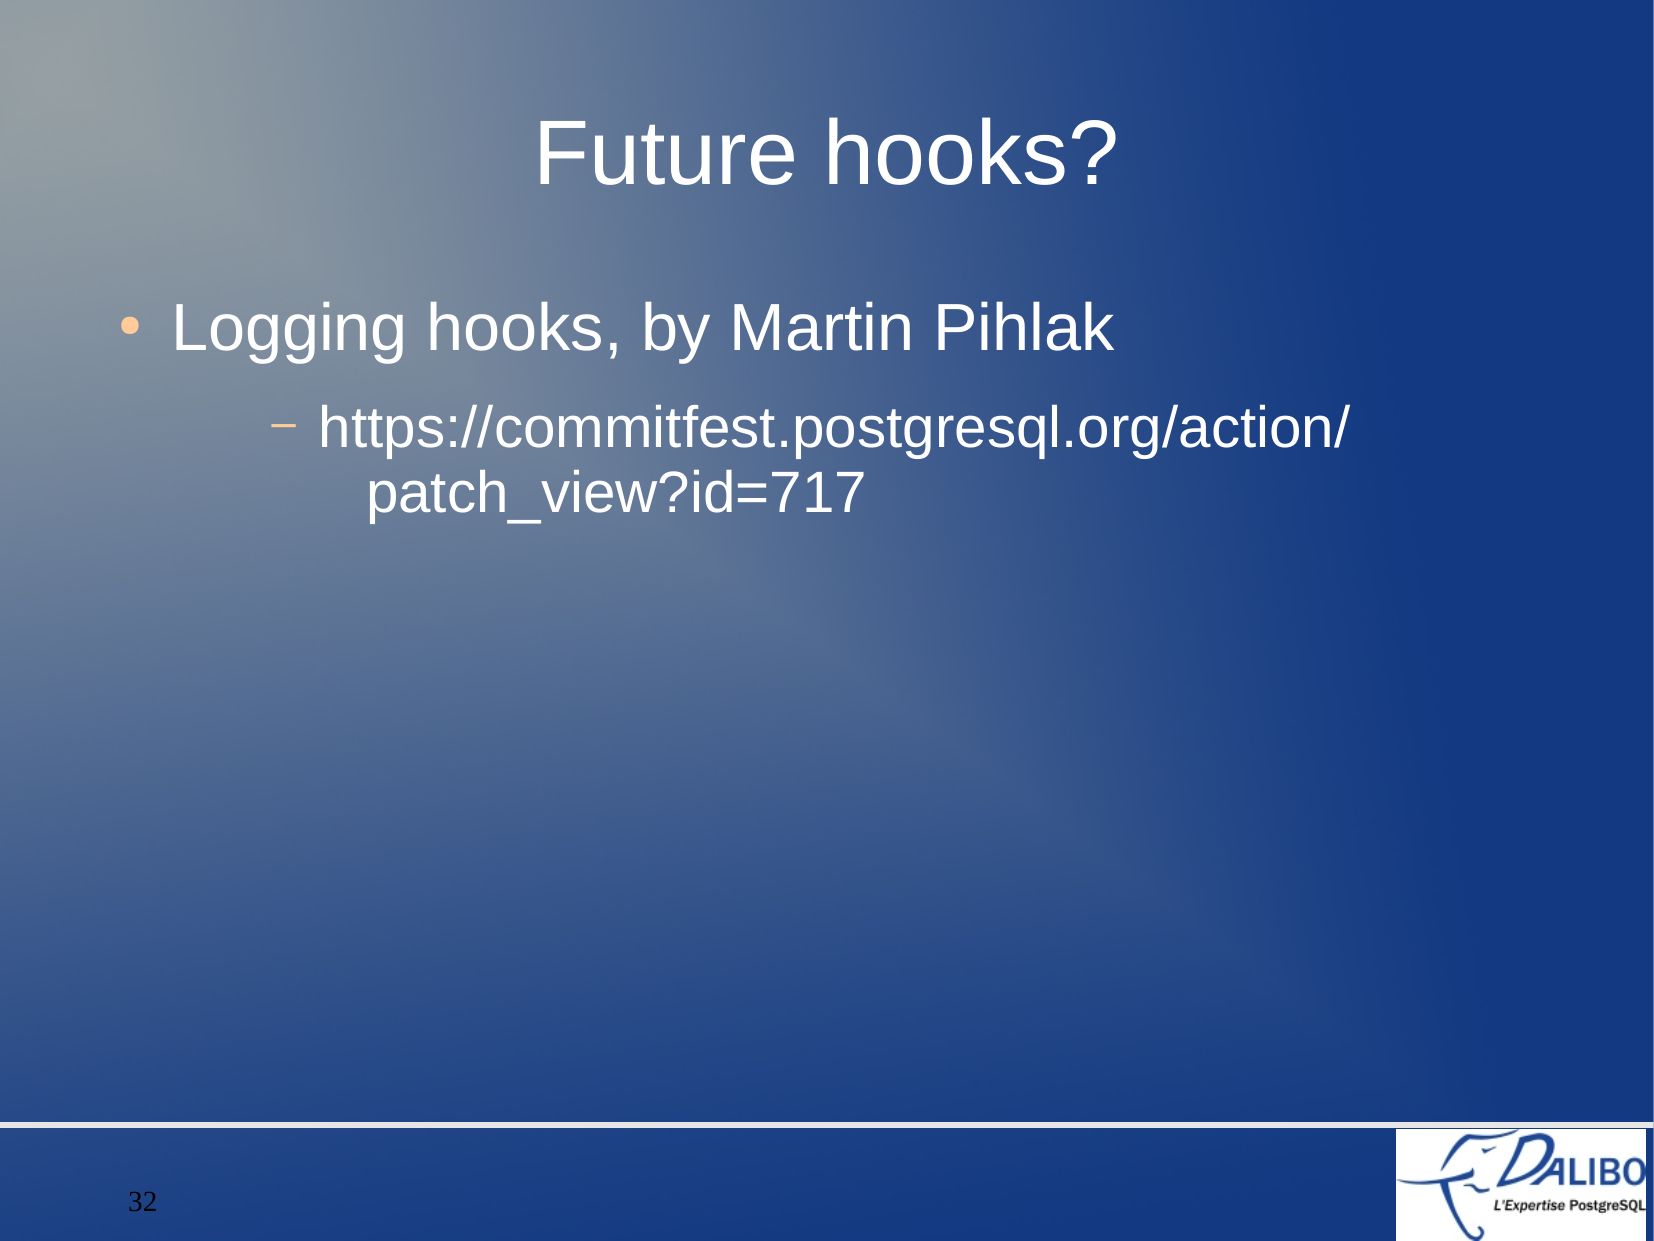

# Future hooks?
Logging hooks, by Martin Pihlak
https://commitfest.postgresql.org/action/patch_view?id=717